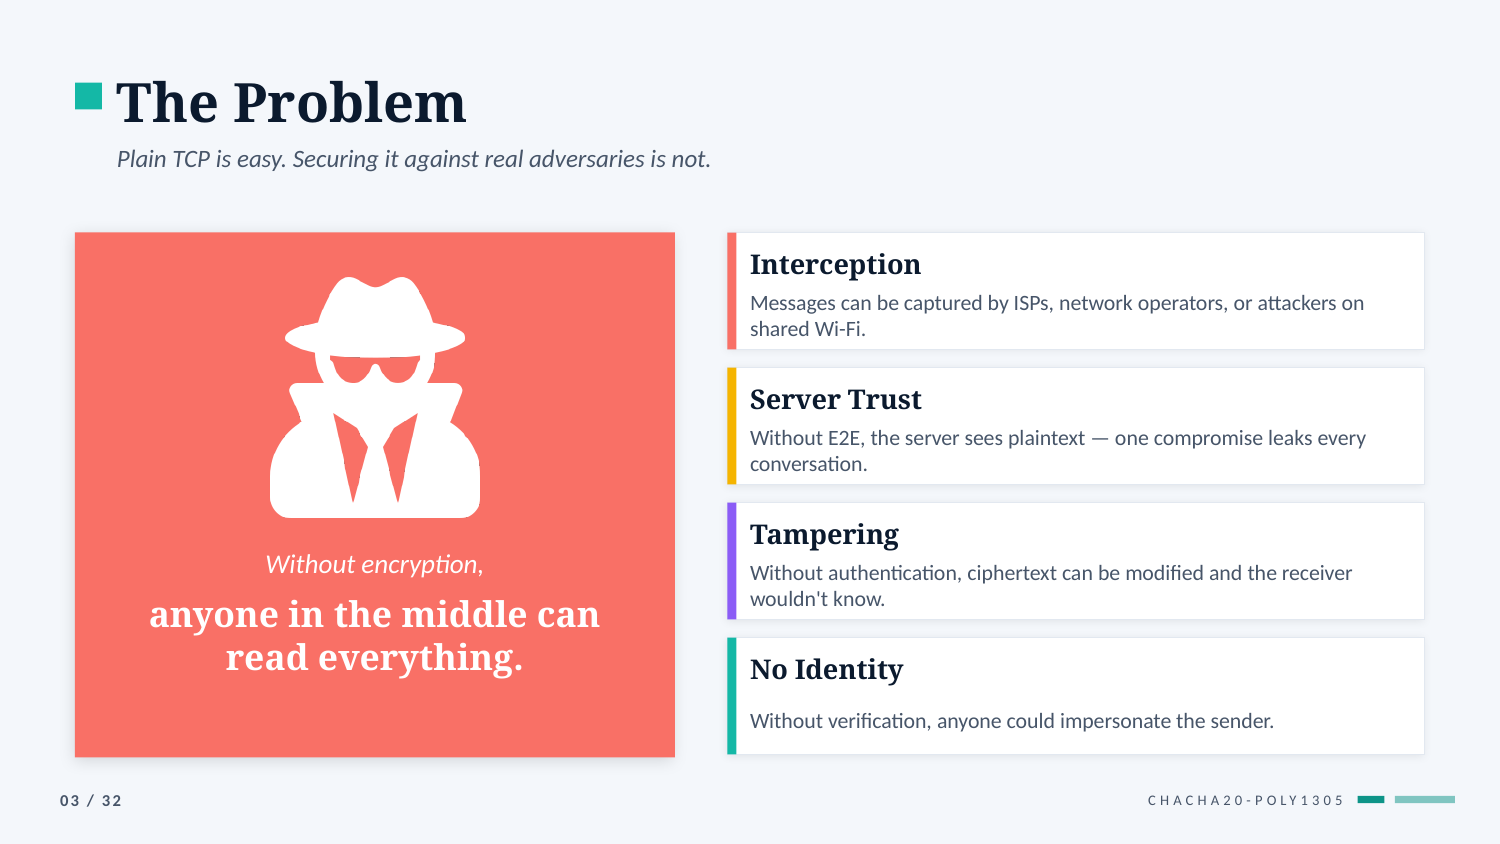

The Problem
Plain TCP is easy. Securing it against real adversaries is not.
Interception
Messages can be captured by ISPs, network operators, or attackers on shared Wi-Fi.
Server Trust
Without E2E, the server sees plaintext — one compromise leaks every conversation.
Tampering
Without encryption,
Without authentication, ciphertext can be modified and the receiver wouldn't know.
anyone in the middle can read everything.
No Identity
Without verification, anyone could impersonate the sender.
03 / 32
CHACHA20-POLY1305